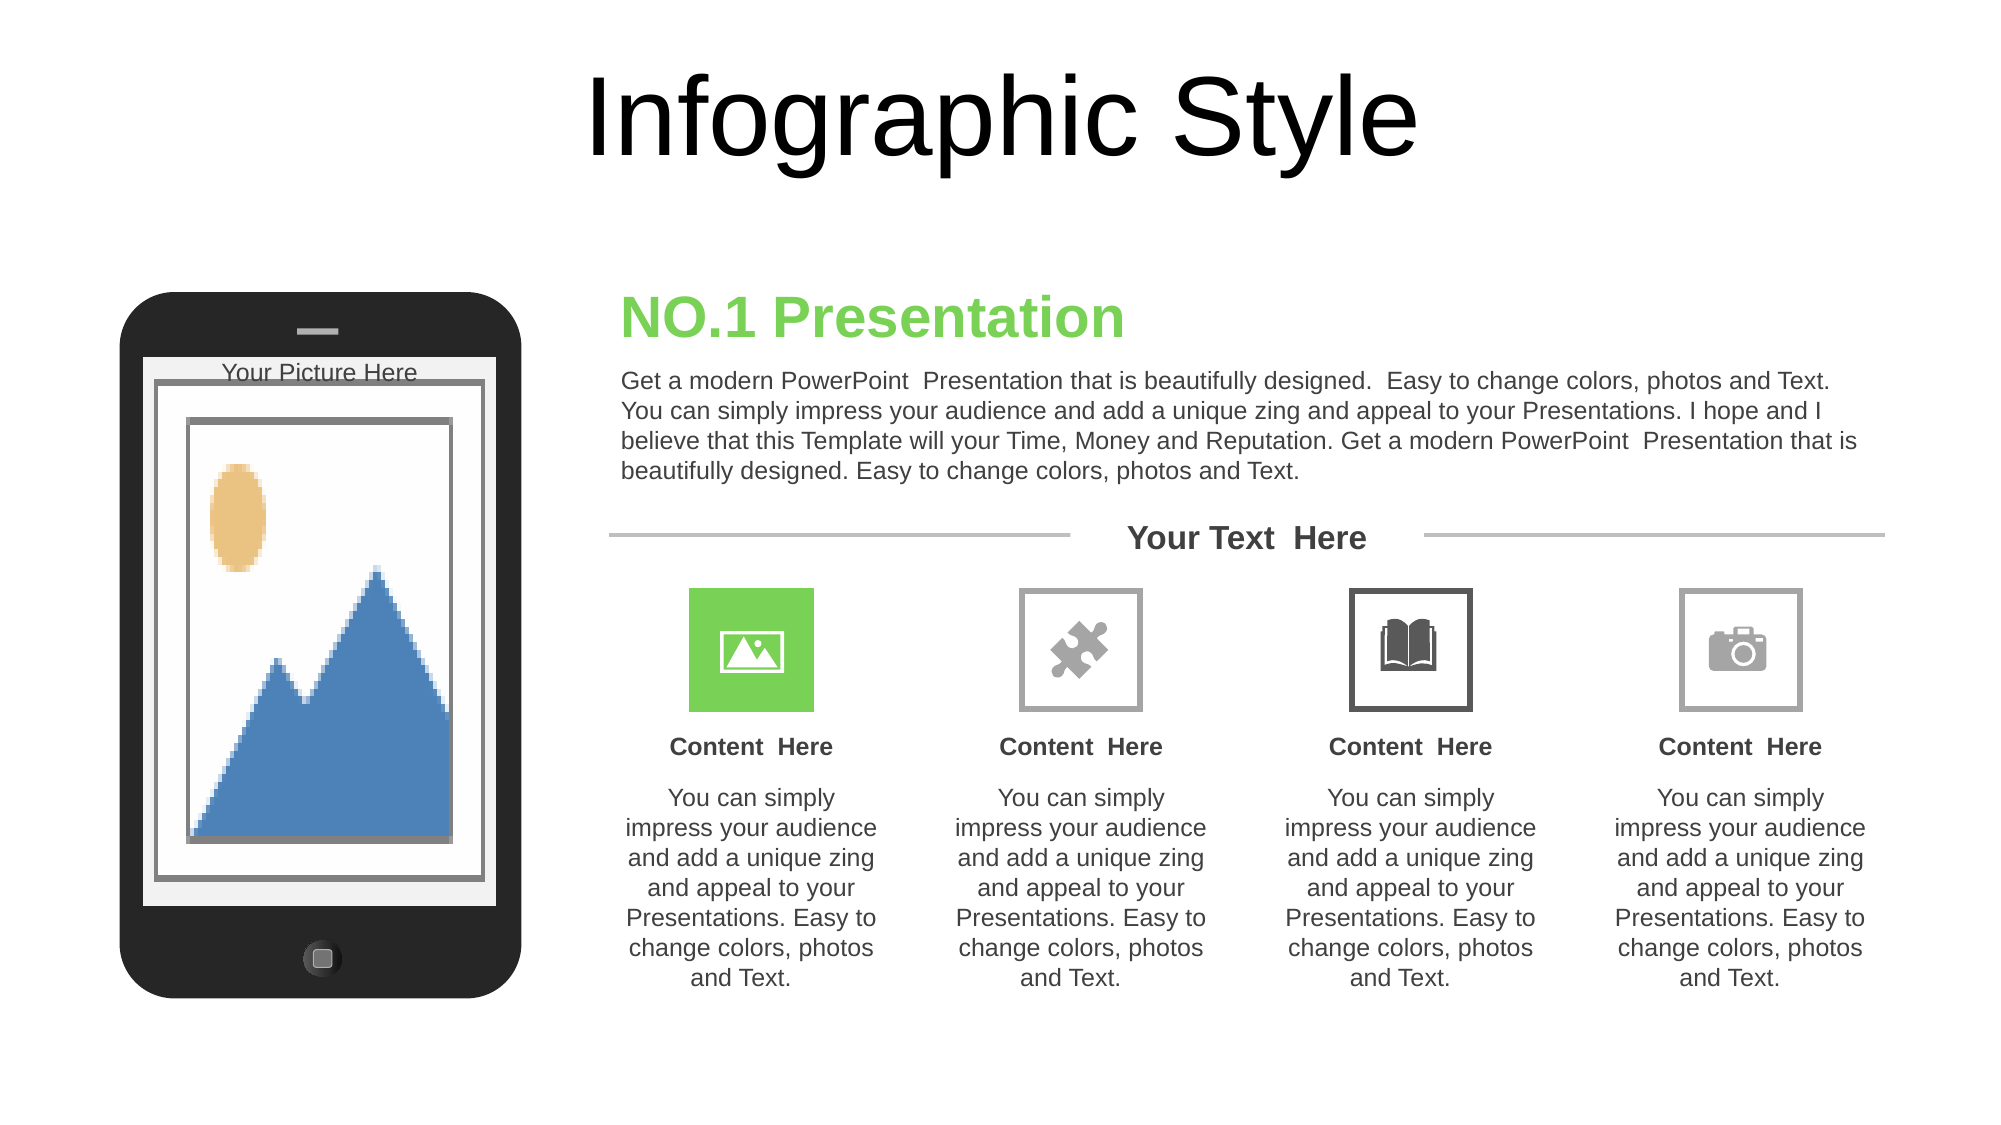

# Infographic Style
NO.1 Presentation
Get a modern PowerPoint Presentation that is beautifully designed. Easy to change colors, photos and Text. You can simply impress your audience and add a unique zing and appeal to your Presentations. I hope and I believe that this Template will your Time, Money and Reputation. Get a modern PowerPoint Presentation that is beautifully designed. Easy to change colors, photos and Text.
Your Text Here
Content Here
You can simply impress your audience and add a unique zing and appeal to your Presentations. Easy to change colors, photos and Text.
Content Here
You can simply impress your audience and add a unique zing and appeal to your Presentations. Easy to change colors, photos and Text.
Content Here
You can simply impress your audience and add a unique zing and appeal to your Presentations. Easy to change colors, photos and Text.
Content Here
You can simply impress your audience and add a unique zing and appeal to your Presentations. Easy to change colors, photos and Text.